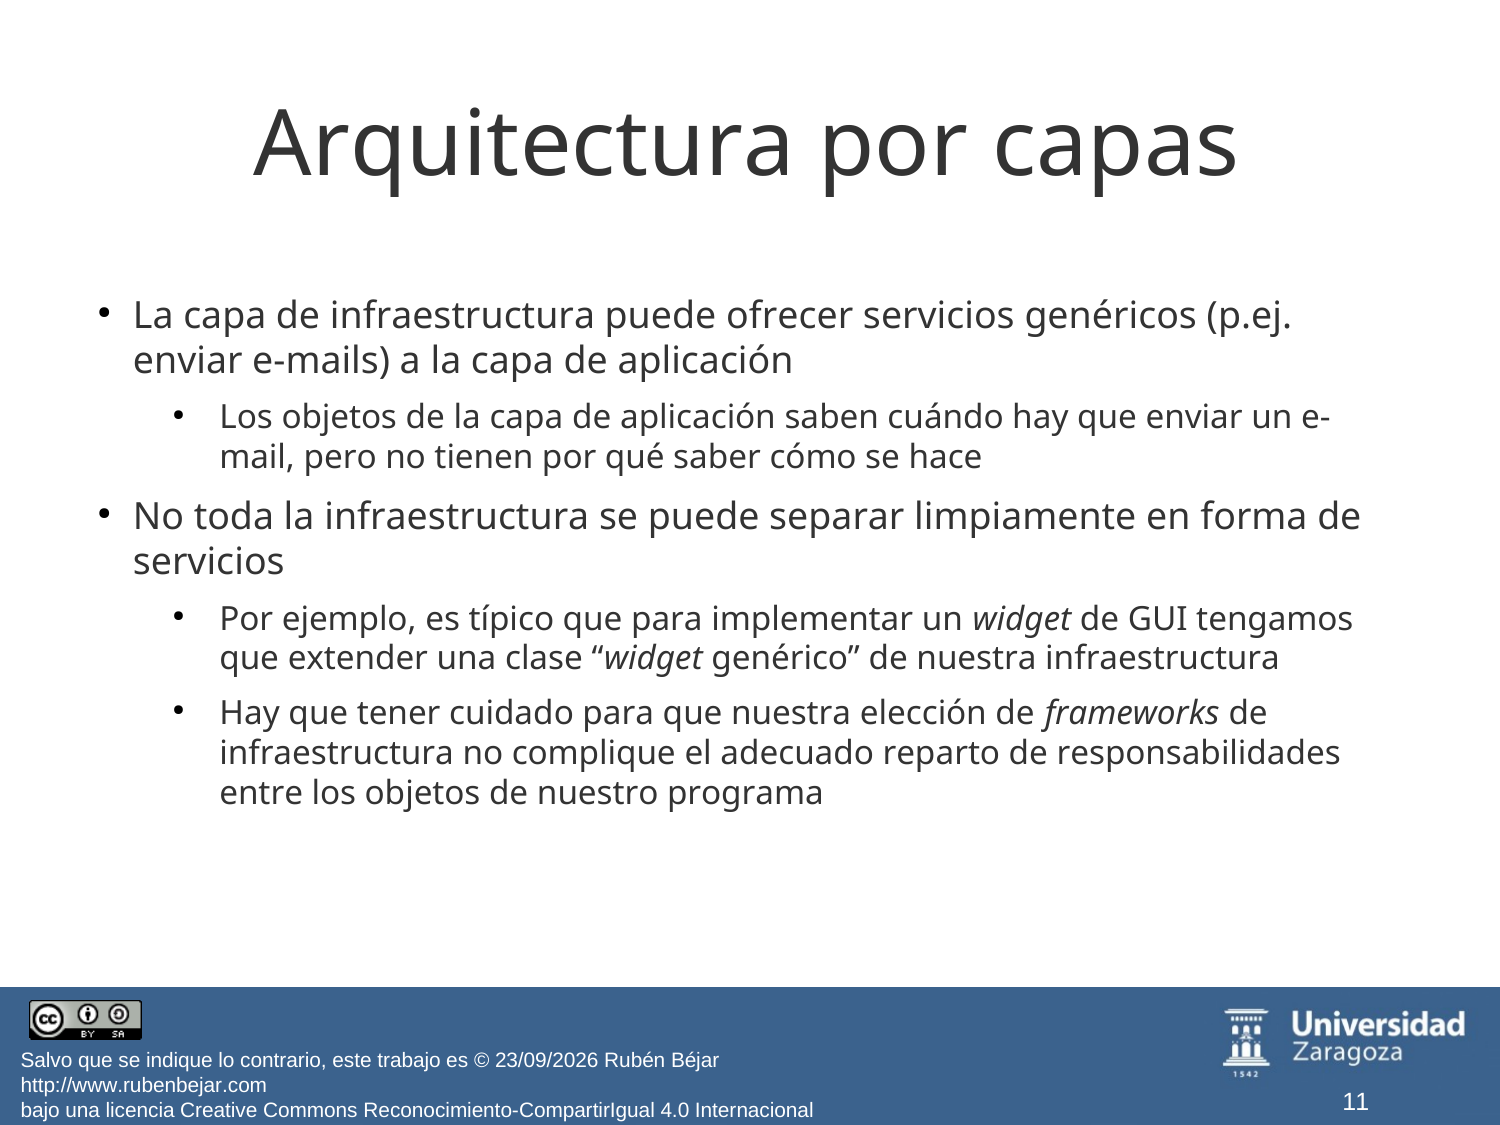

# Arquitectura por capas
La capa de infraestructura puede ofrecer servicios genéricos (p.ej. enviar e-mails) a la capa de aplicación
Los objetos de la capa de aplicación saben cuándo hay que enviar un e-mail, pero no tienen por qué saber cómo se hace
No toda la infraestructura se puede separar limpiamente en forma de servicios
Por ejemplo, es típico que para implementar un widget de GUI tengamos que extender una clase “widget genérico” de nuestra infraestructura
Hay que tener cuidado para que nuestra elección de frameworks de infraestructura no complique el adecuado reparto de responsabilidades entre los objetos de nuestro programa